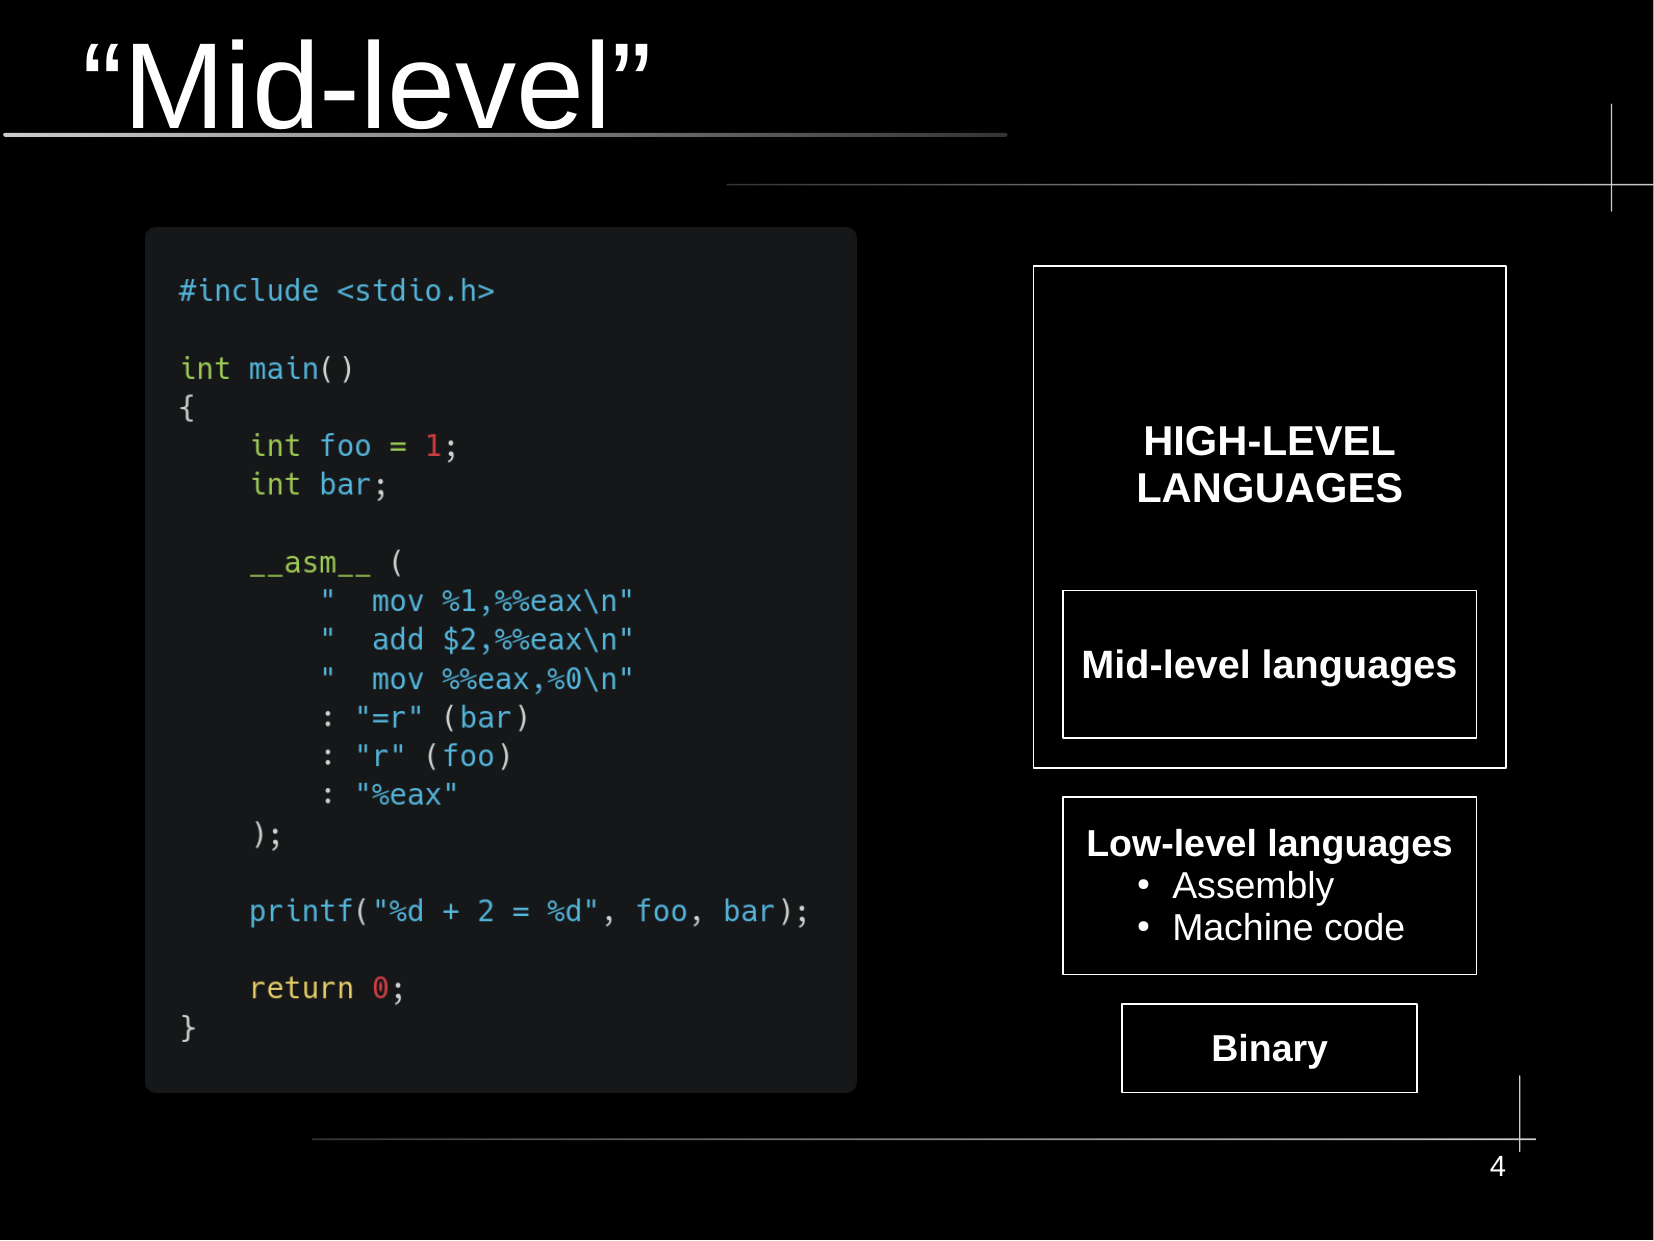

# “Mid-level”
HIGH-LEVEL
LANGUAGES
Mid-level languages
Low-level languages
Assembly
Machine code
Binary
4